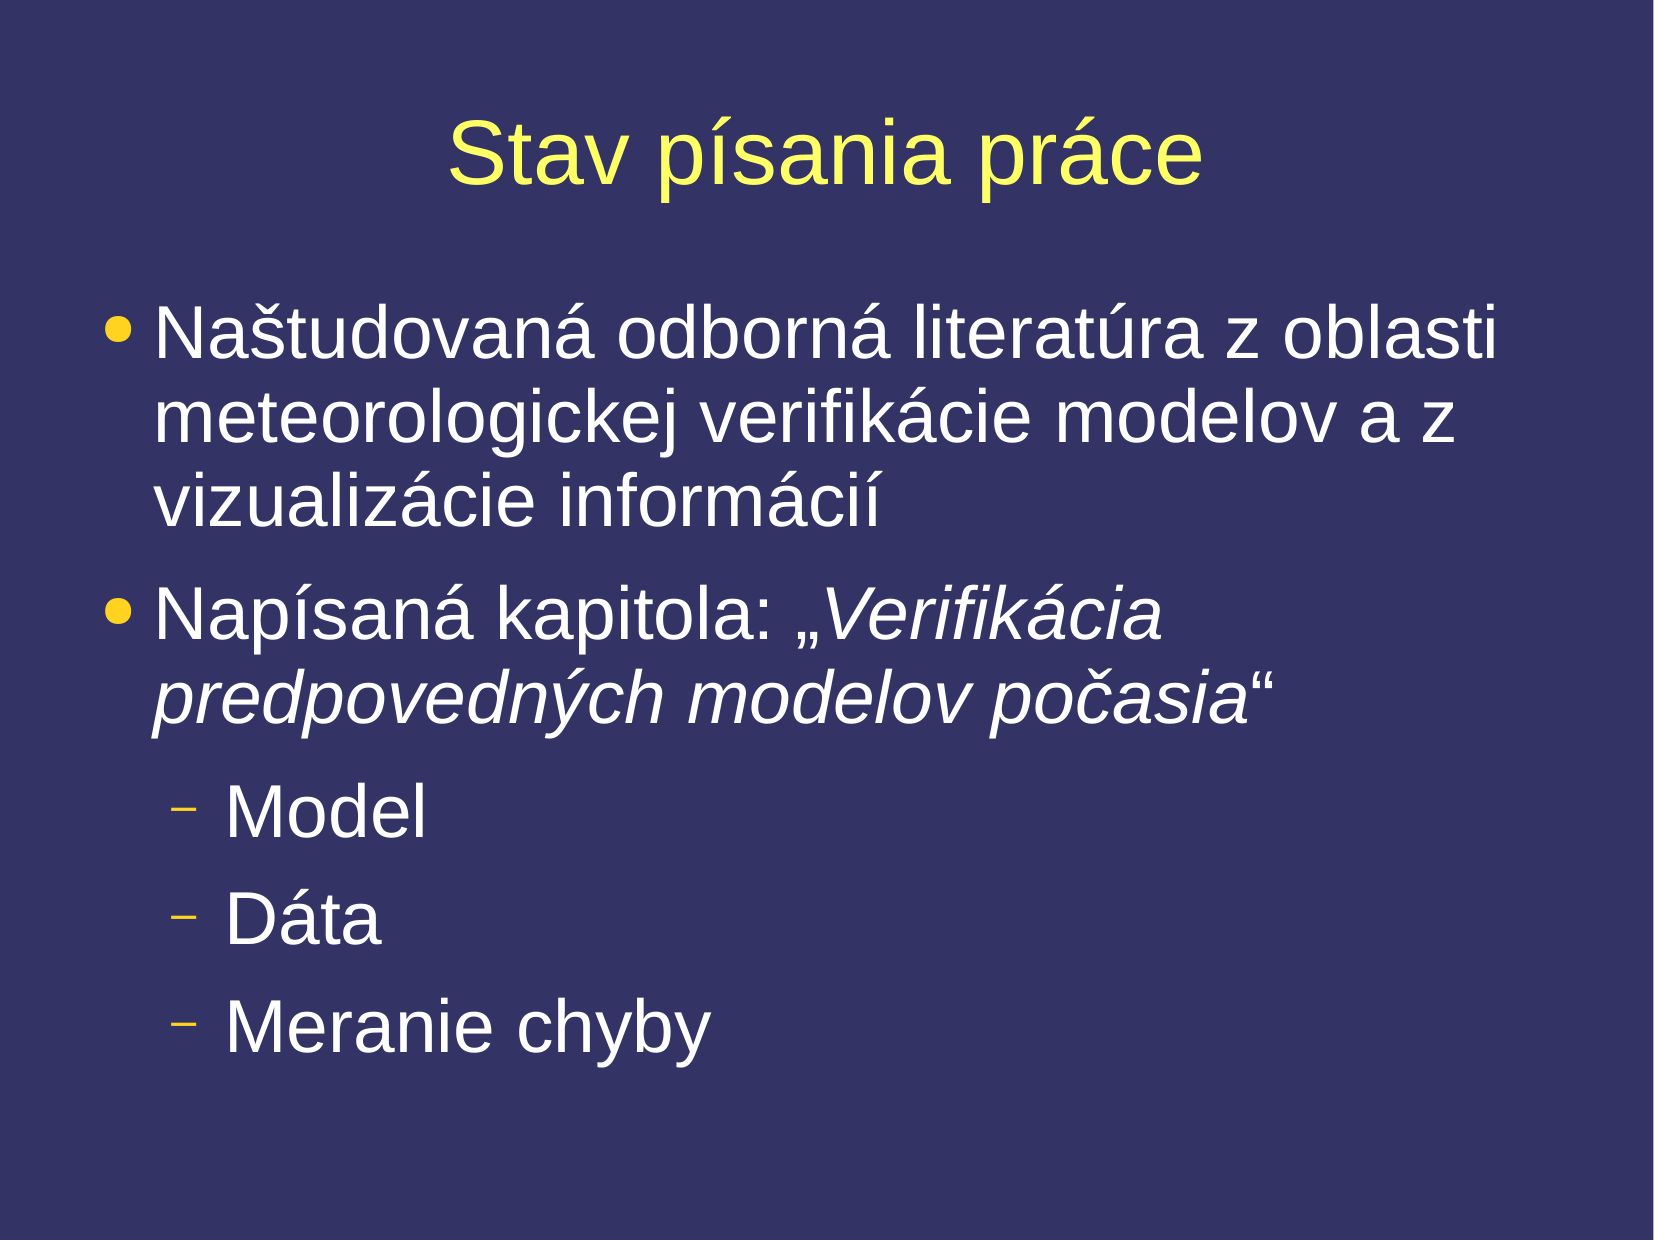

# Stav písania práce
Naštudovaná odborná literatúra z oblasti meteorologickej verifikácie modelov a z vizualizácie informácií
Napísaná kapitola: „Verifikácia predpovedných modelov počasia“
Model
Dáta
Meranie chyby